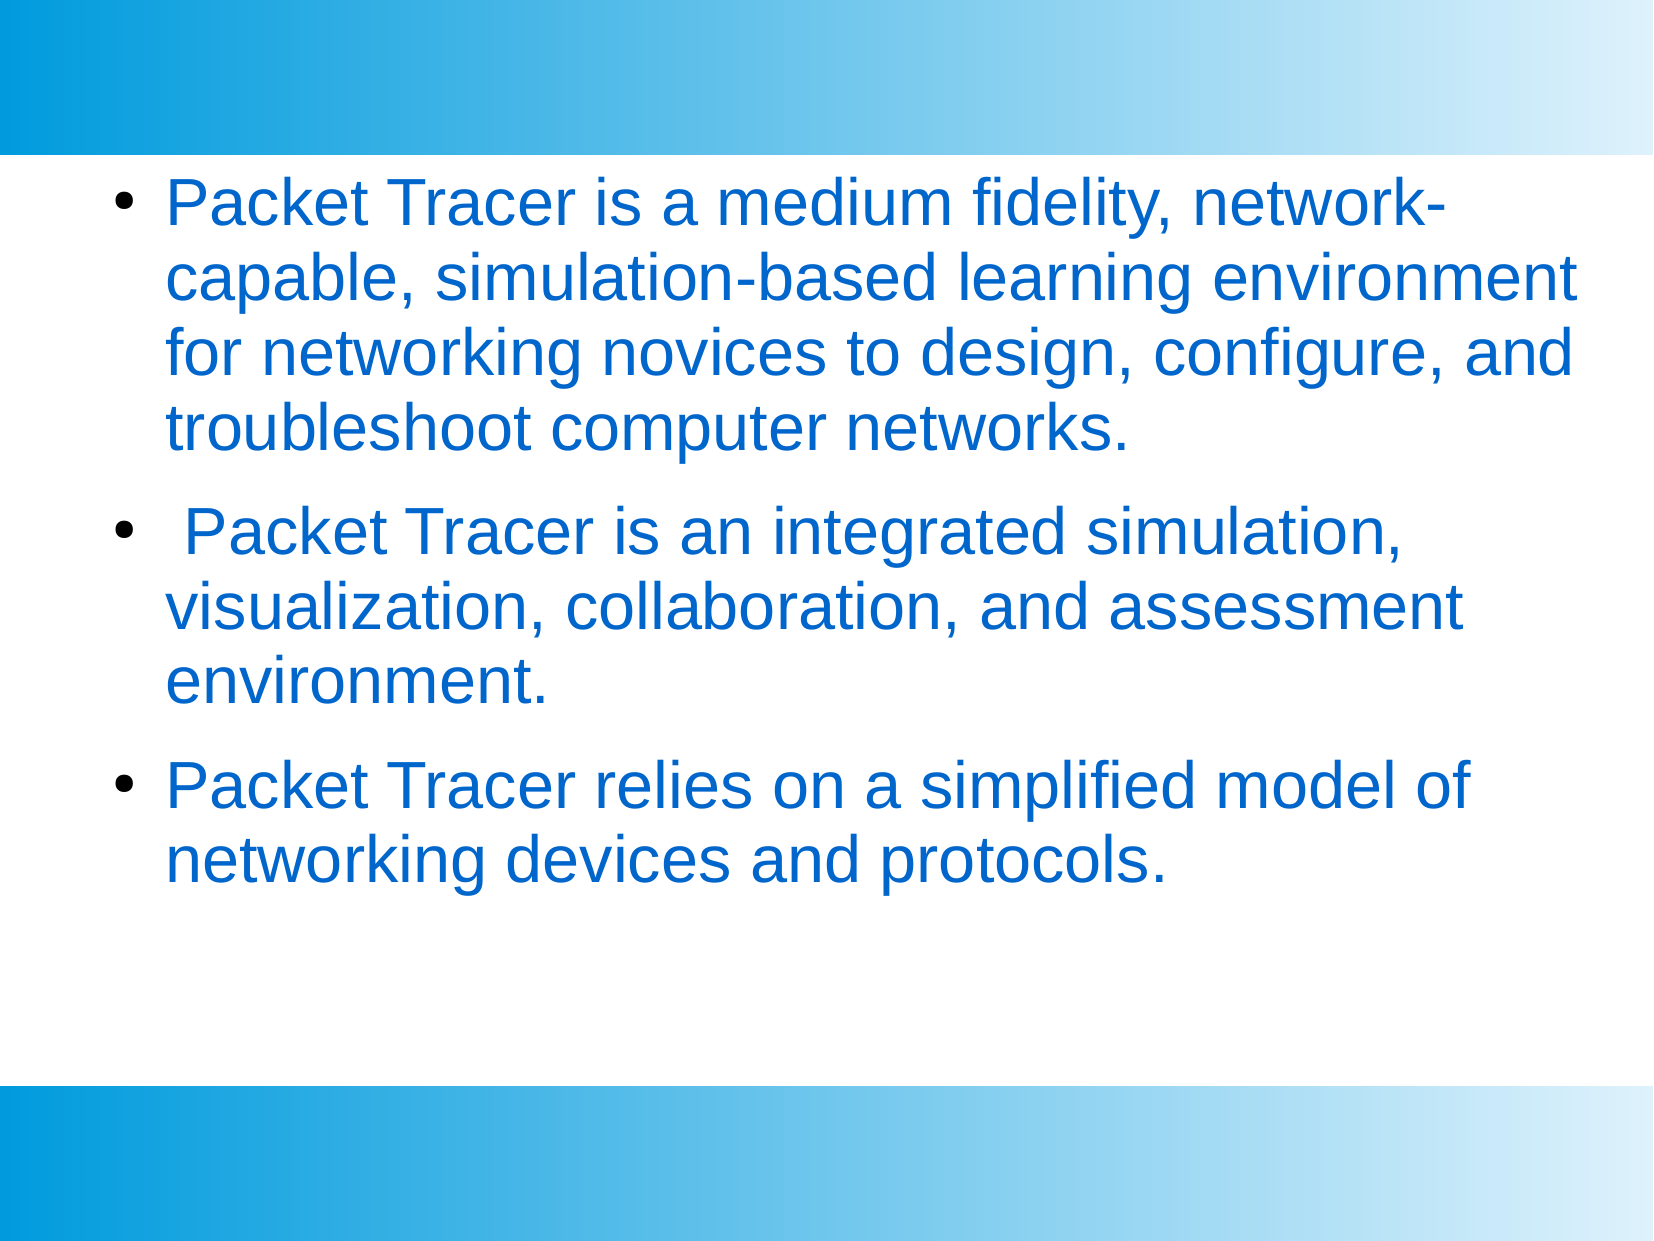

#
Packet Tracer is a medium fidelity, network-capable, simulation-based learning environment for networking novices to design, configure, and troubleshoot computer networks.
 Packet Tracer is an integrated simulation, visualization, collaboration, and assessment environment.
Packet Tracer relies on a simplified model of networking devices and protocols.